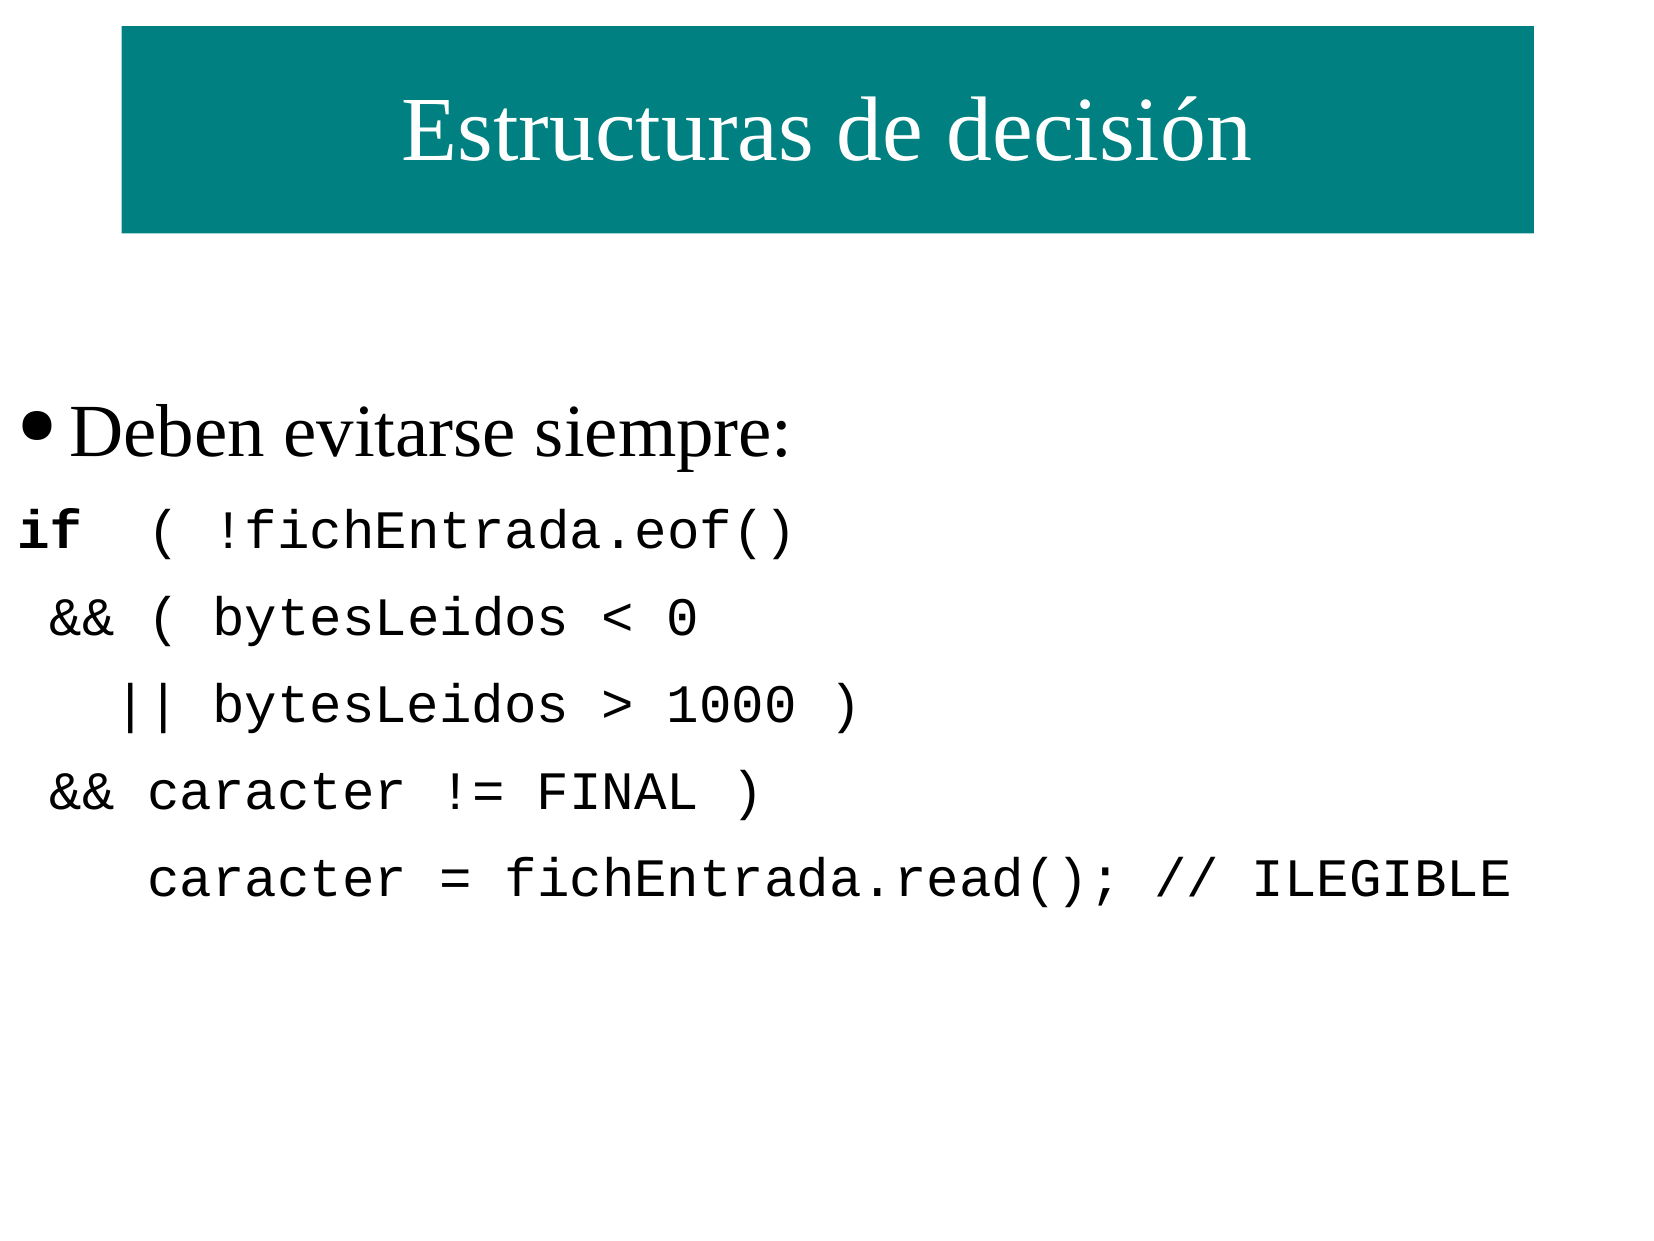

Estructuras de decisión
Deben evitarse siempre:
if ( !fichEntrada.eof()
 && ( bytesLeidos < 0
 || bytesLeidos > 1000 )
 && caracter != FINAL )
 caracter = fichEntrada.read(); // ILEGIBLE